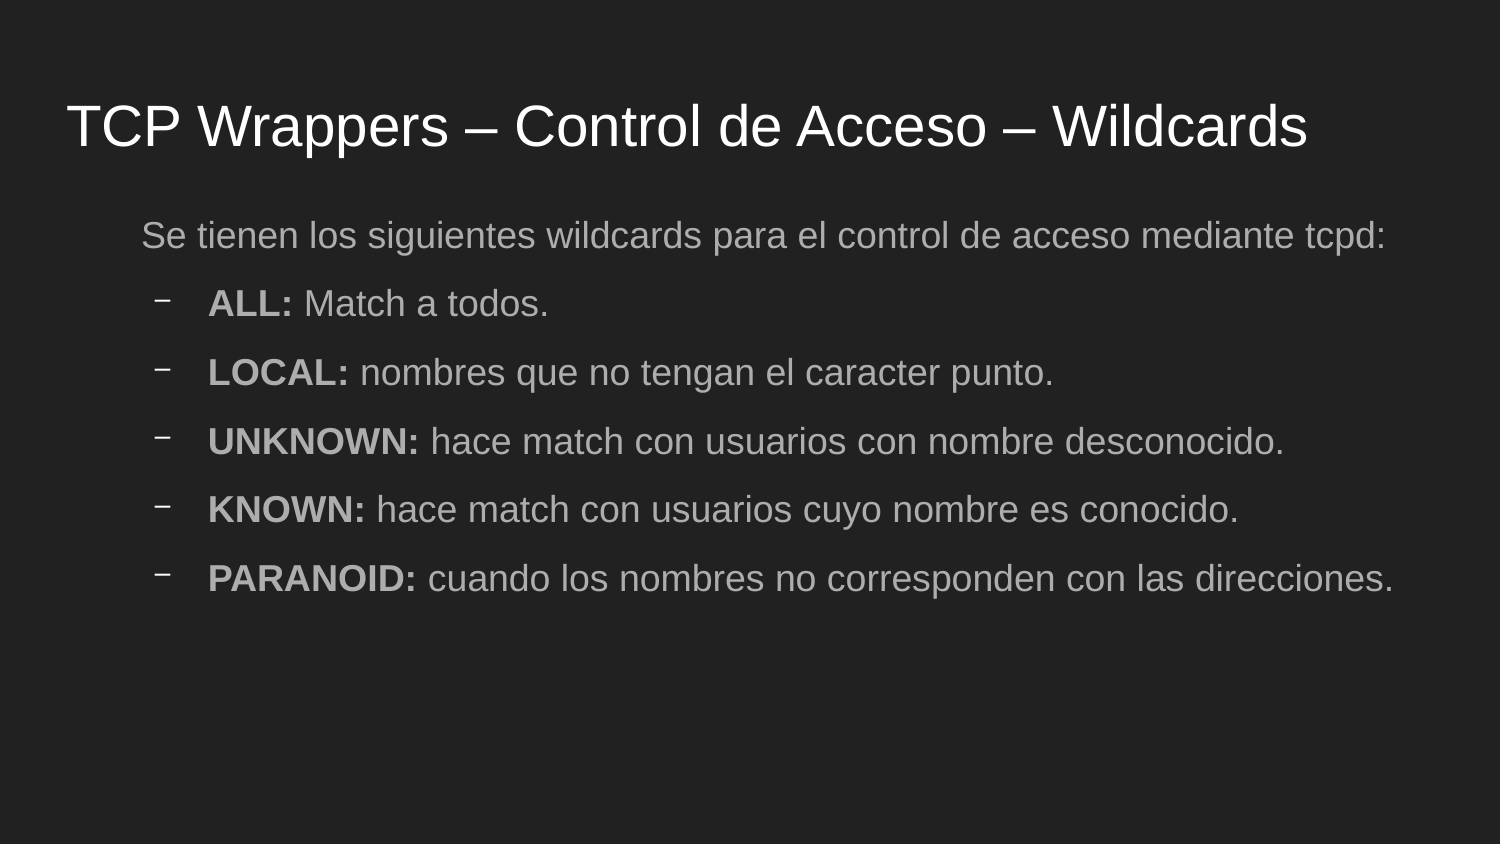

# TCP Wrappers – Control de Acceso – Wildcards
Se tienen los siguientes wildcards para el control de acceso mediante tcpd:
ALL: Match a todos.
LOCAL: nombres que no tengan el caracter punto.
UNKNOWN: hace match con usuarios con nombre desconocido.
KNOWN: hace match con usuarios cuyo nombre es conocido.
PARANOID: cuando los nombres no corresponden con las direcciones.